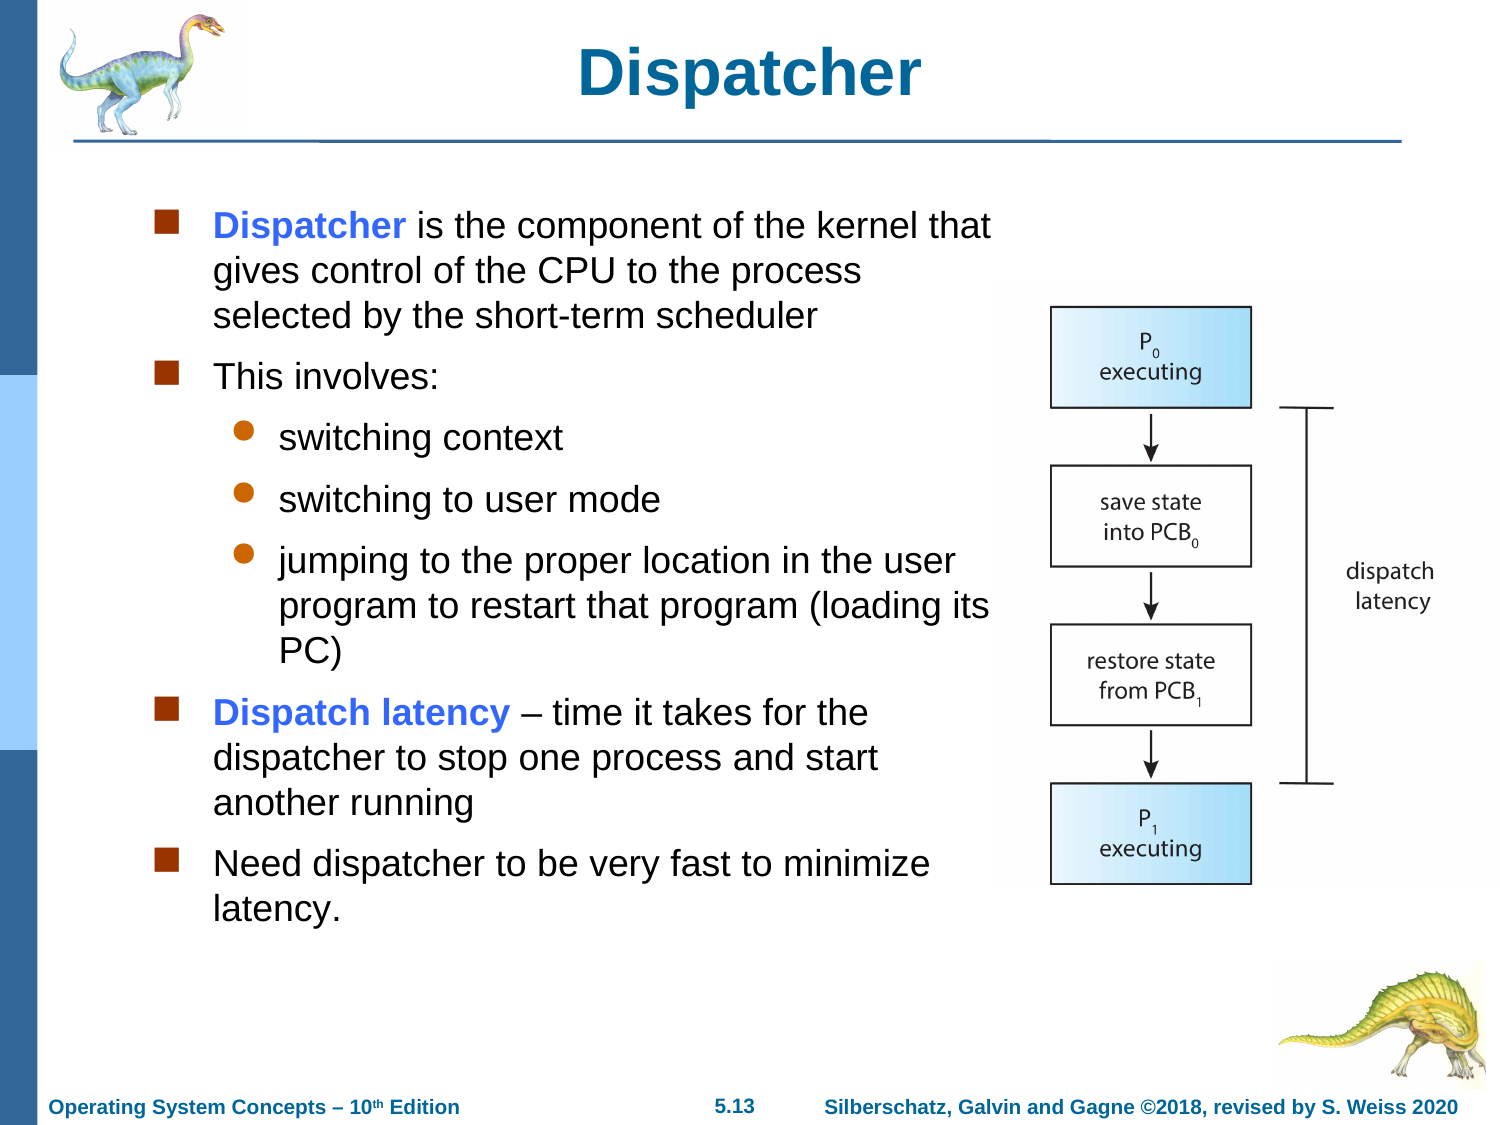

Dispatcher
Dispatcher is the component of the kernel that gives control of the CPU to the process selected by the short-term scheduler
This involves:
switching context
switching to user mode
jumping to the proper location in the user program to restart that program (loading its PC)
Dispatch latency – time it takes for the dispatcher to stop one process and start another running
Need dispatcher to be very fast to minimize latency.